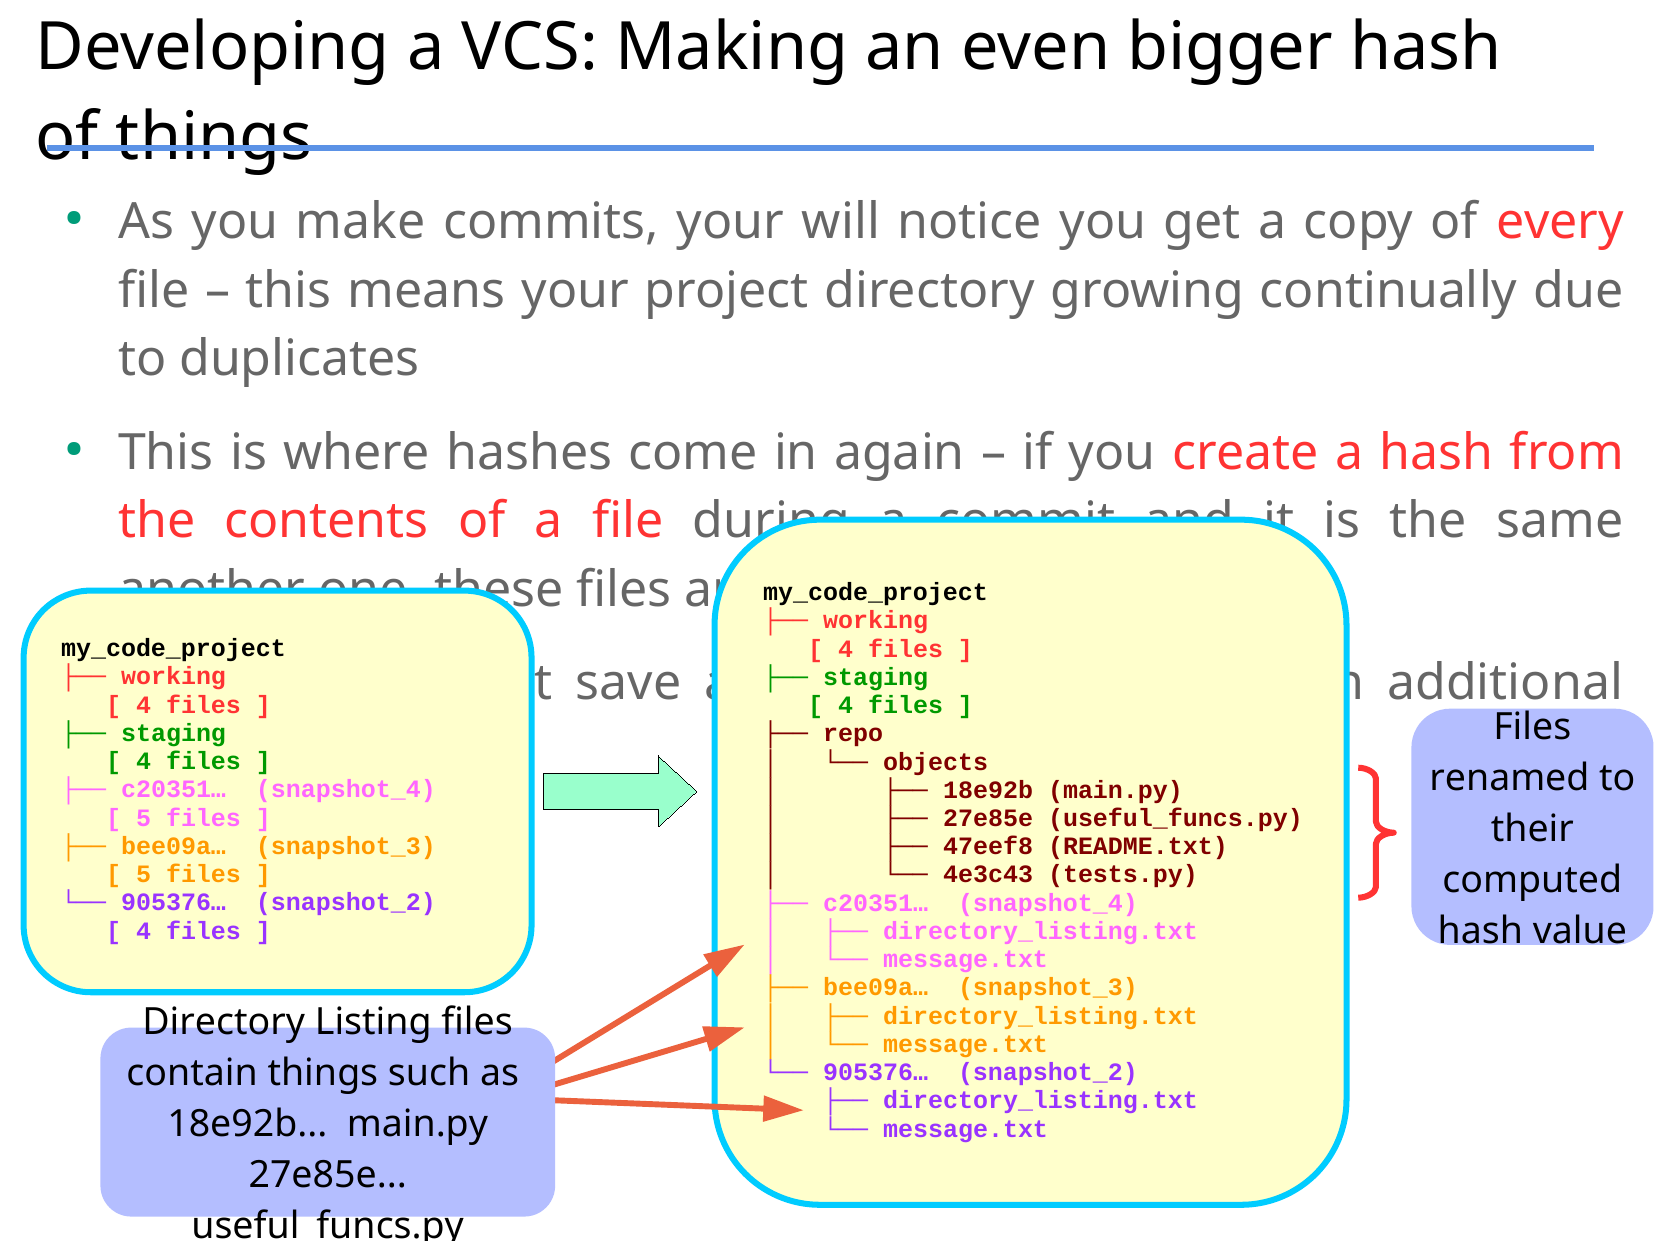

# Developing a VCS: Making an even bigger hash of things
As you make commits, your will notice you get a copy of every file – this means your project directory growing continually due to duplicates
This is where hashes come in again – if you create a hash from the contents of a file during a commit and it is the same another one, these files are the same
You can then just save a reference rather than an additional copy of the file
my_code_project
├── working
 [ 4 files ]
├── staging
 [ 4 files ]
├── repo
│ └── objects
│ ├── 18e92b (main.py)
│ ├── 27e85e (useful_funcs.py)
│ ├── 47eef8 (README.txt)
│ └── 4e3c43 (tests.py)
├── c20351… (snapshot_4)
│ ├── directory_listing.txt
│ └── message.txt
├── bee09a… (snapshot_3)
│ ├── directory_listing.txt
│ └── message.txt
└── 905376… (snapshot_2)
 ├── directory_listing.txt
 └── message.txt
my_code_project
├── working
 [ 4 files ]
├── staging
 [ 4 files ]
├── c20351… (snapshot_4)
 [ 5 files ]
├── bee09a… (snapshot_3)
 [ 5 files ]
└── 905376… (snapshot_2)
 [ 4 files ]
Files renamed to their computed hash value
Directory Listing files contain things such as
18e92b... main.py
27e85e... useful_funcs.py